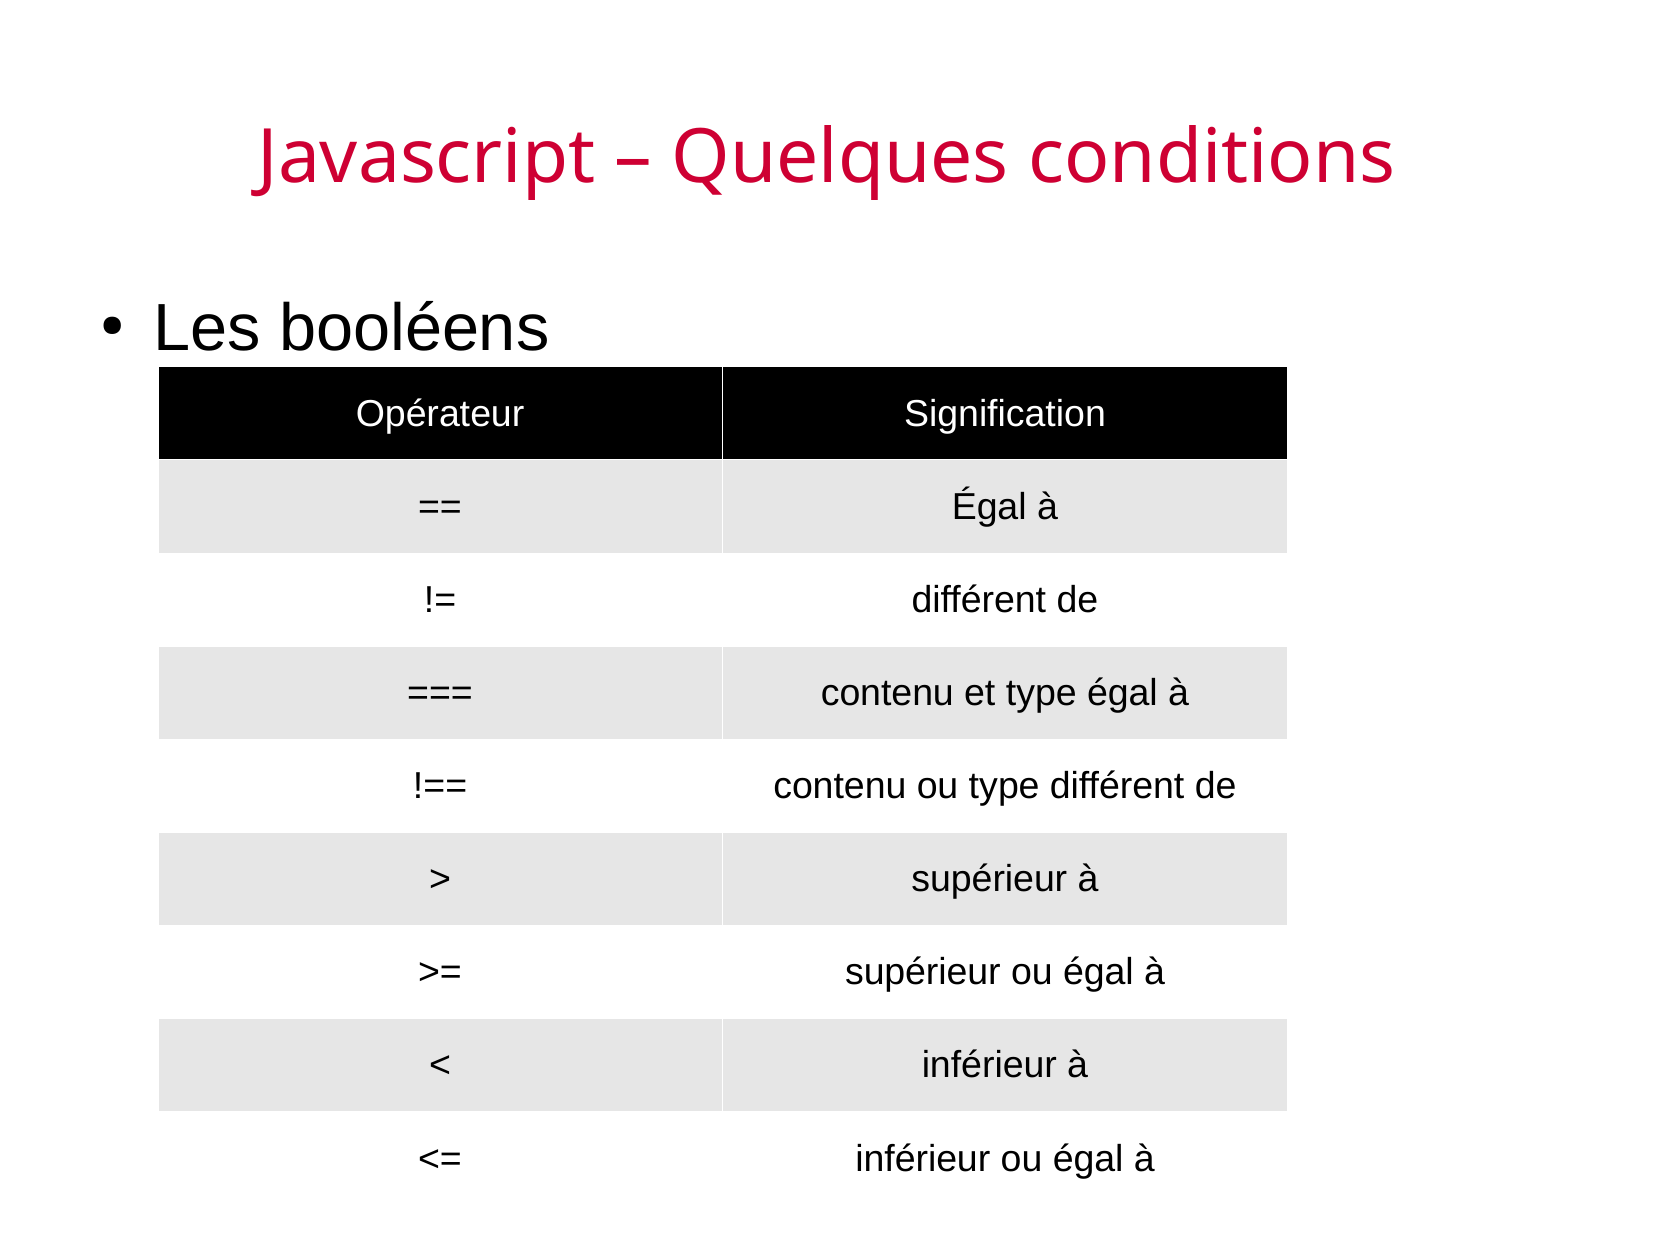

Javascript – Quelques conditions
# Les booléens
| Opérateur | Signification |
| --- | --- |
| == | Égal à |
| != | différent de |
| === | contenu et type égal à |
| !== | contenu ou type différent de |
| > | supérieur à |
| >= | supérieur ou égal à |
| < | inférieur à |
| <= | inférieur ou égal à |